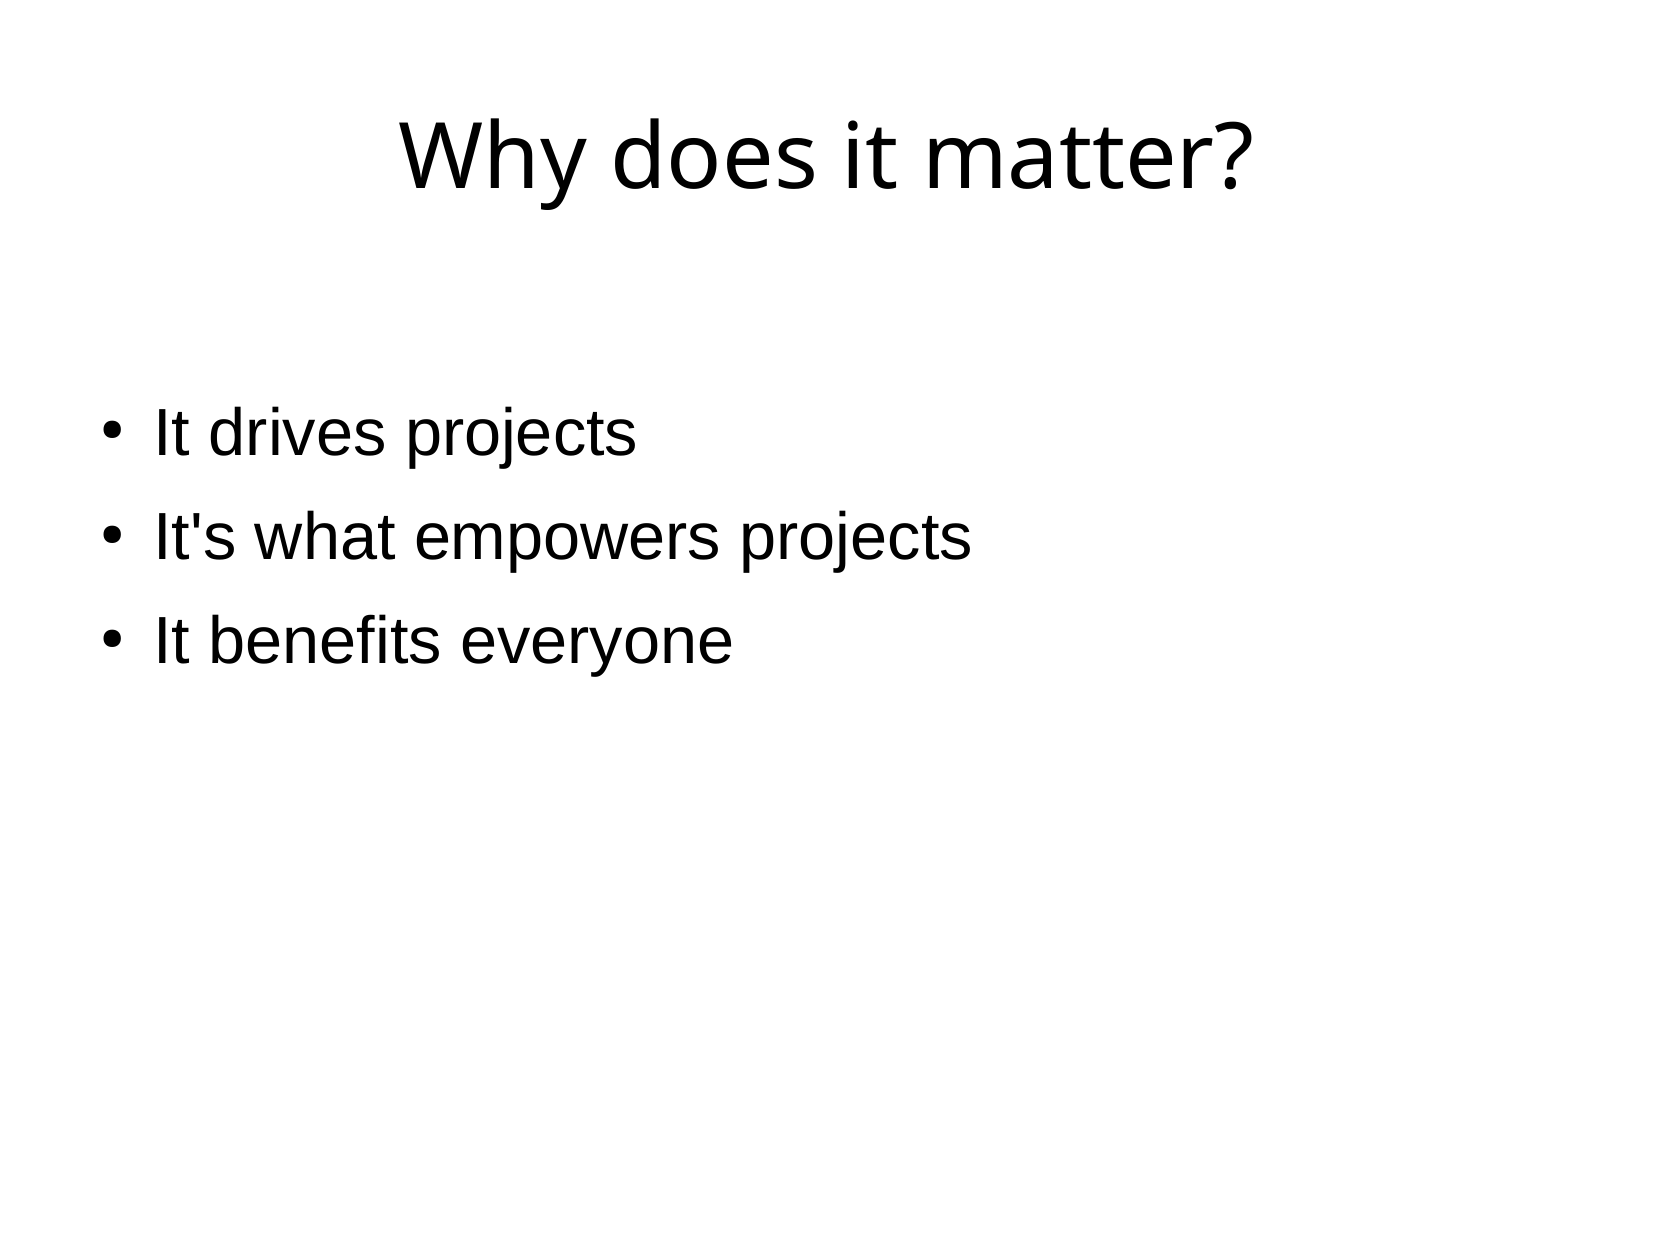

# Why does it matter?
It drives projects
It's what empowers projects
It benefits everyone